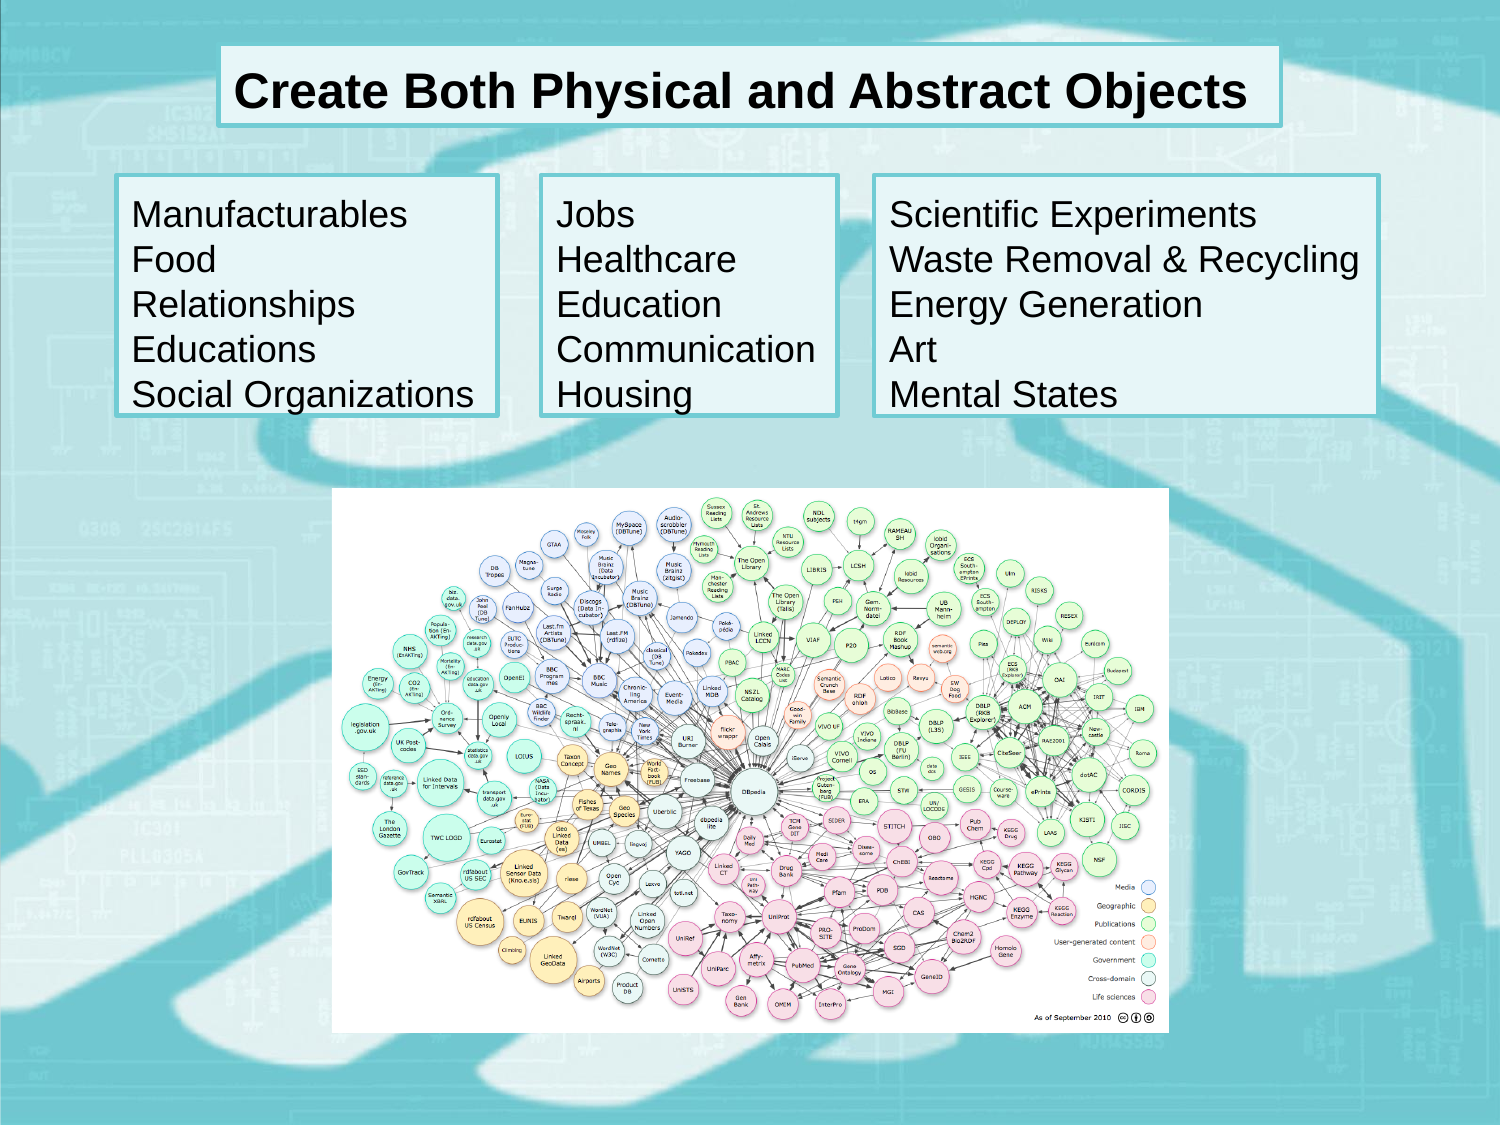

Create Both Physical and Abstract Objects
Manufacturables
Food
Relationships
Educations
Social Organizations
Jobs
Healthcare
Education
Communication
Housing
Scientific Experiments
Waste Removal & Recycling
Energy Generation
Art
Mental States